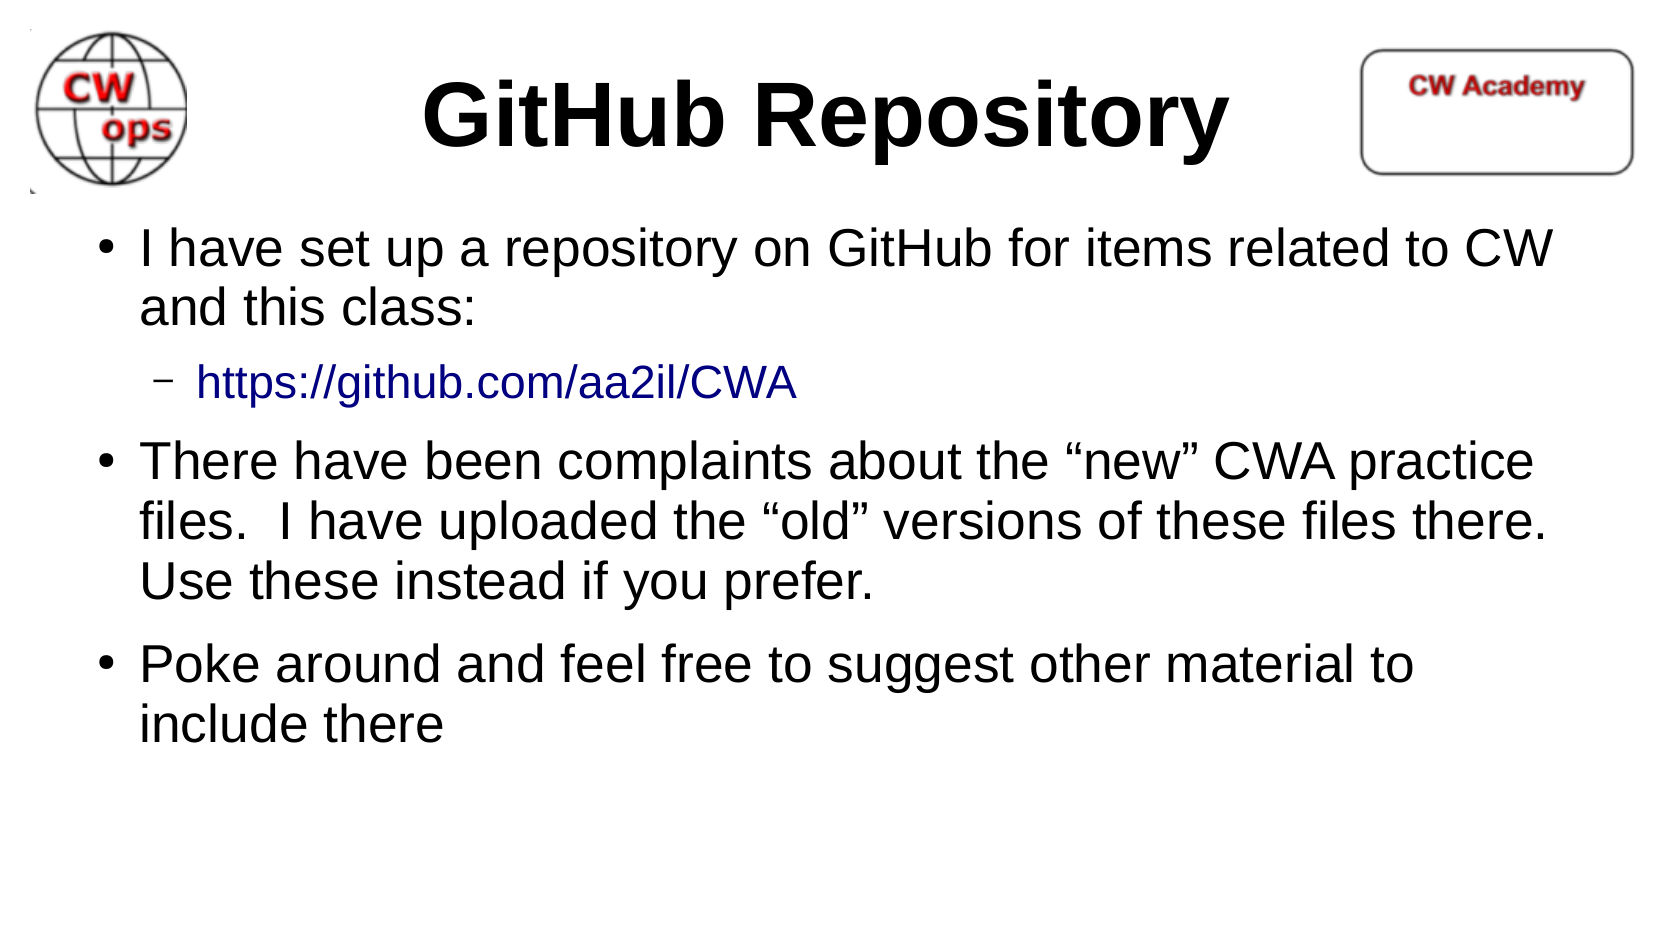

# GitHub Repository
I have set up a repository on GitHub for items related to CW and this class:
https://github.com/aa2il/CWA
There have been complaints about the “new” CWA practice files. I have uploaded the “old” versions of these files there. Use these instead if you prefer.
Poke around and feel free to suggest other material to include there